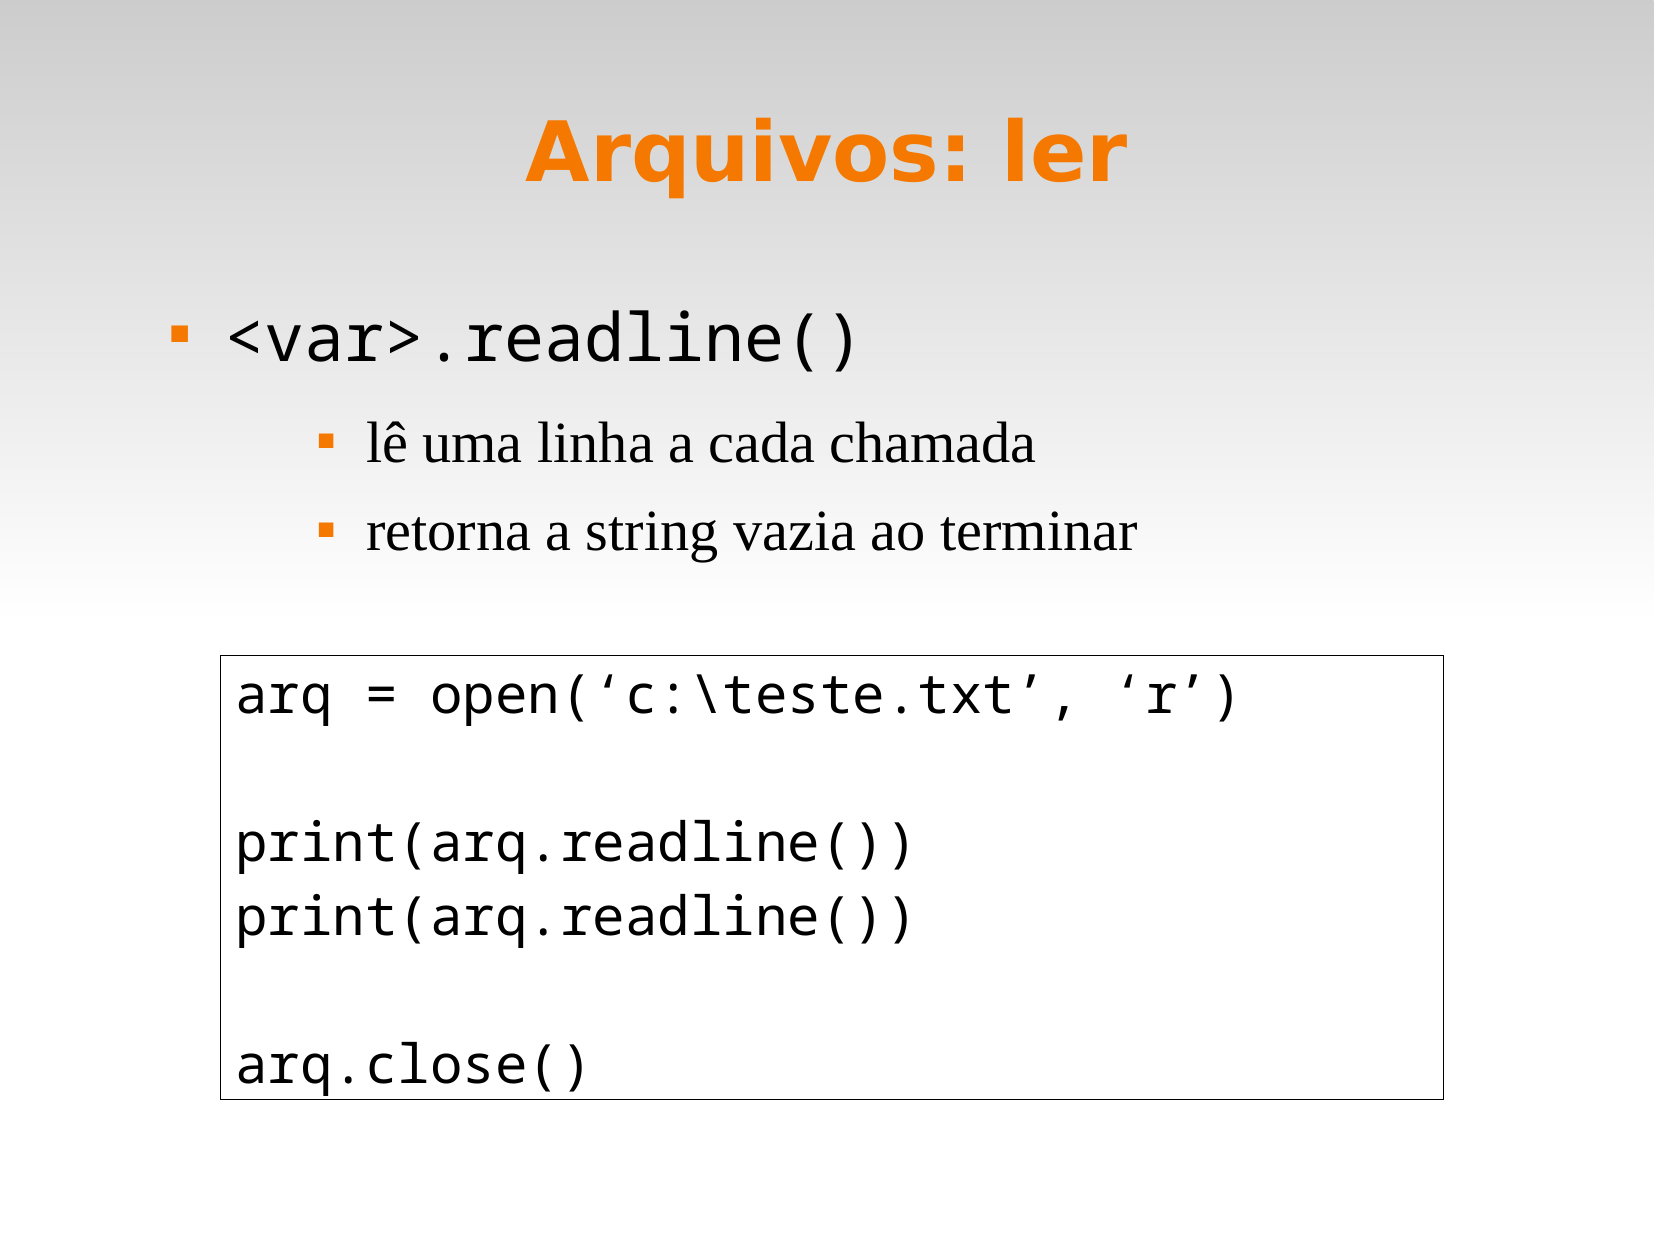

# Arquivos: ler
<var>.readline()
lê uma linha a cada chamada
retorna a string vazia ao terminar
arq = open(‘c:\teste.txt’, ‘r’)
print(arq.readline())
print(arq.readline())
arq.close()